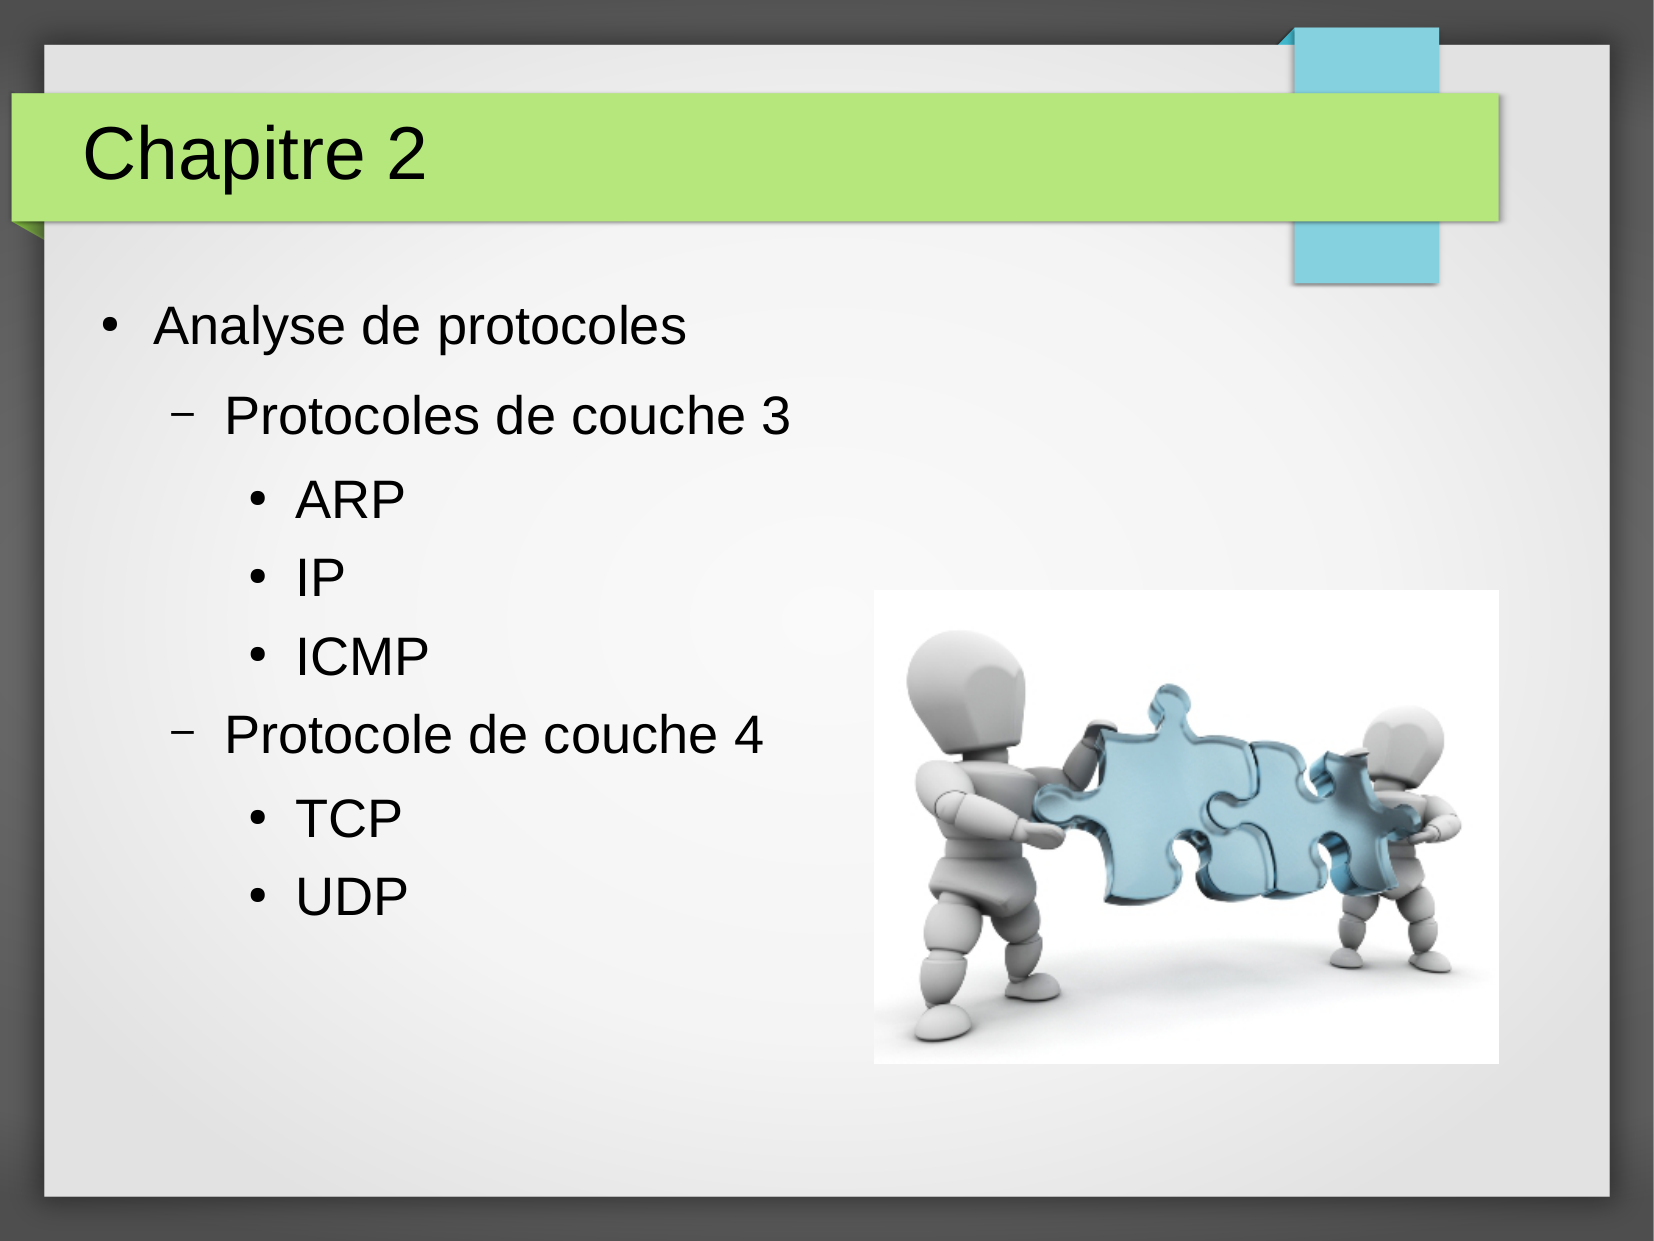

# Chapitre 2
Analyse de protocoles
Protocoles de couche 3
ARP
IP
ICMP
Protocole de couche 4
TCP
UDP